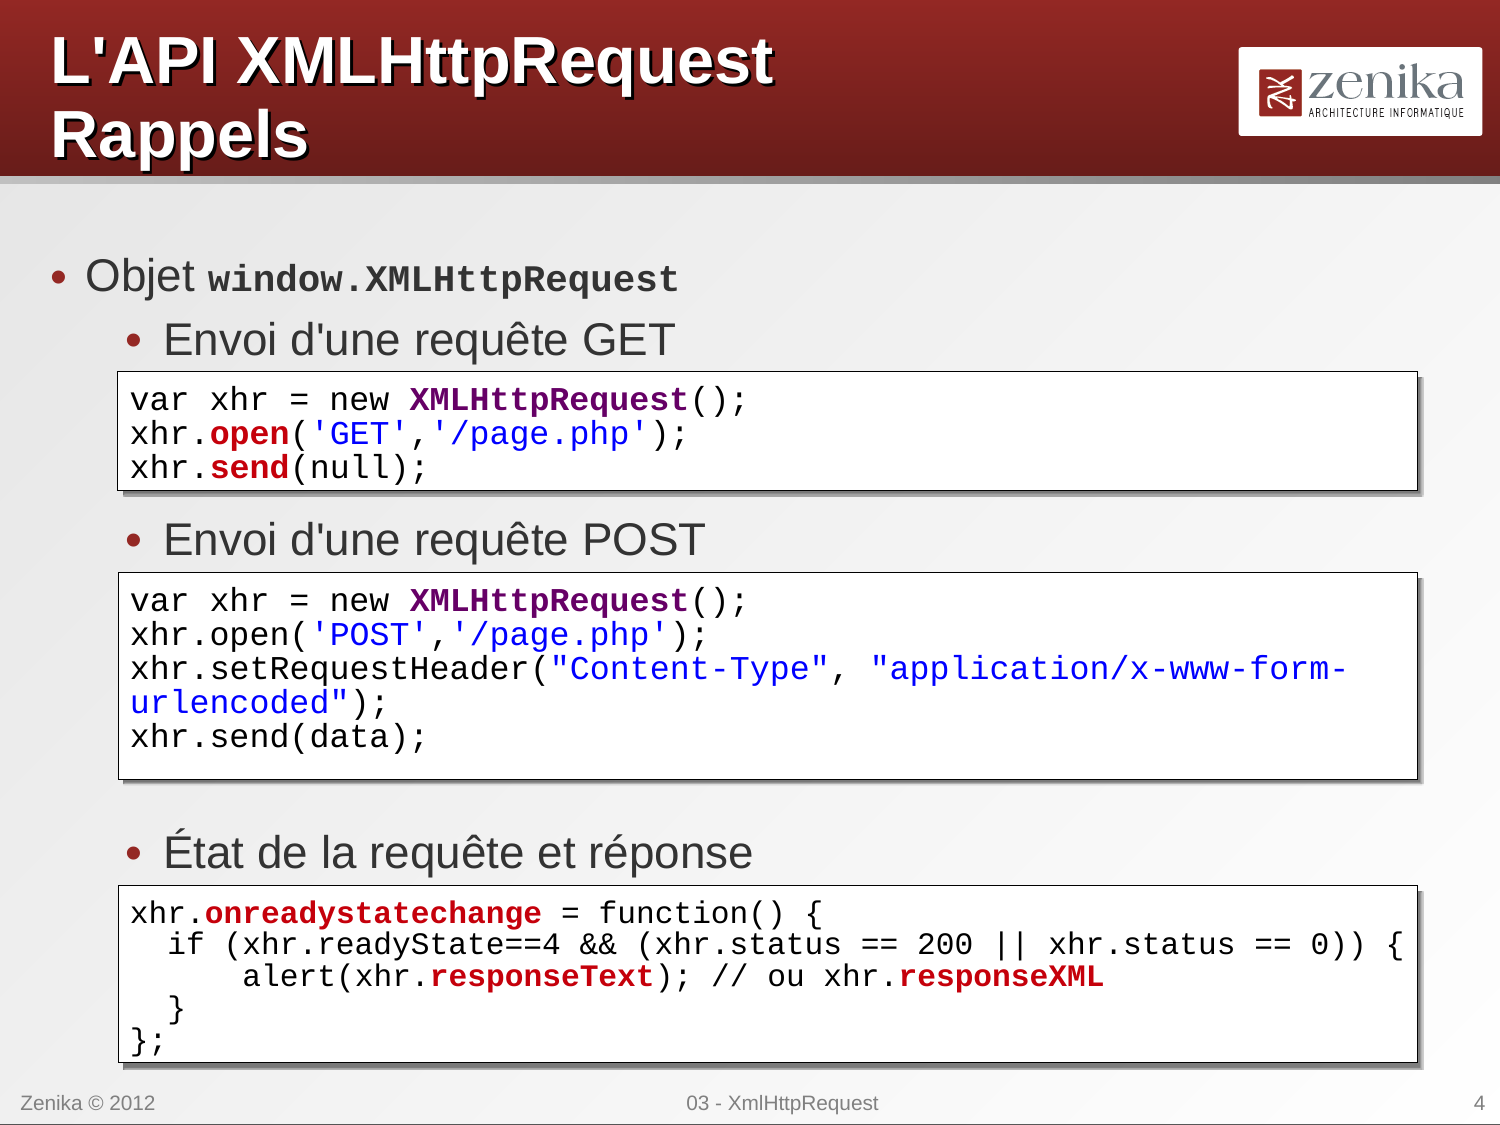

# L'API XMLHttpRequest Rappels
Objet window.XMLHttpRequest
Envoi d'une requête GET
Envoi d'une requête POST
État de la requête et réponse
var xhr = new XMLHttpRequest();
xhr.open('GET','/page.php');
xhr.send(null);
var xhr = new XMLHttpRequest();
xhr.open('POST','/page.php');
xhr.setRequestHeader("Content-Type", "application/x-www-form-urlencoded");
xhr.send(data);
xhr.onreadystatechange = function() {
 if (xhr.readyState==4 && (xhr.status == 200 || xhr.status == 0)) {
 alert(xhr.responseText); // ou xhr.responseXML
 }
};